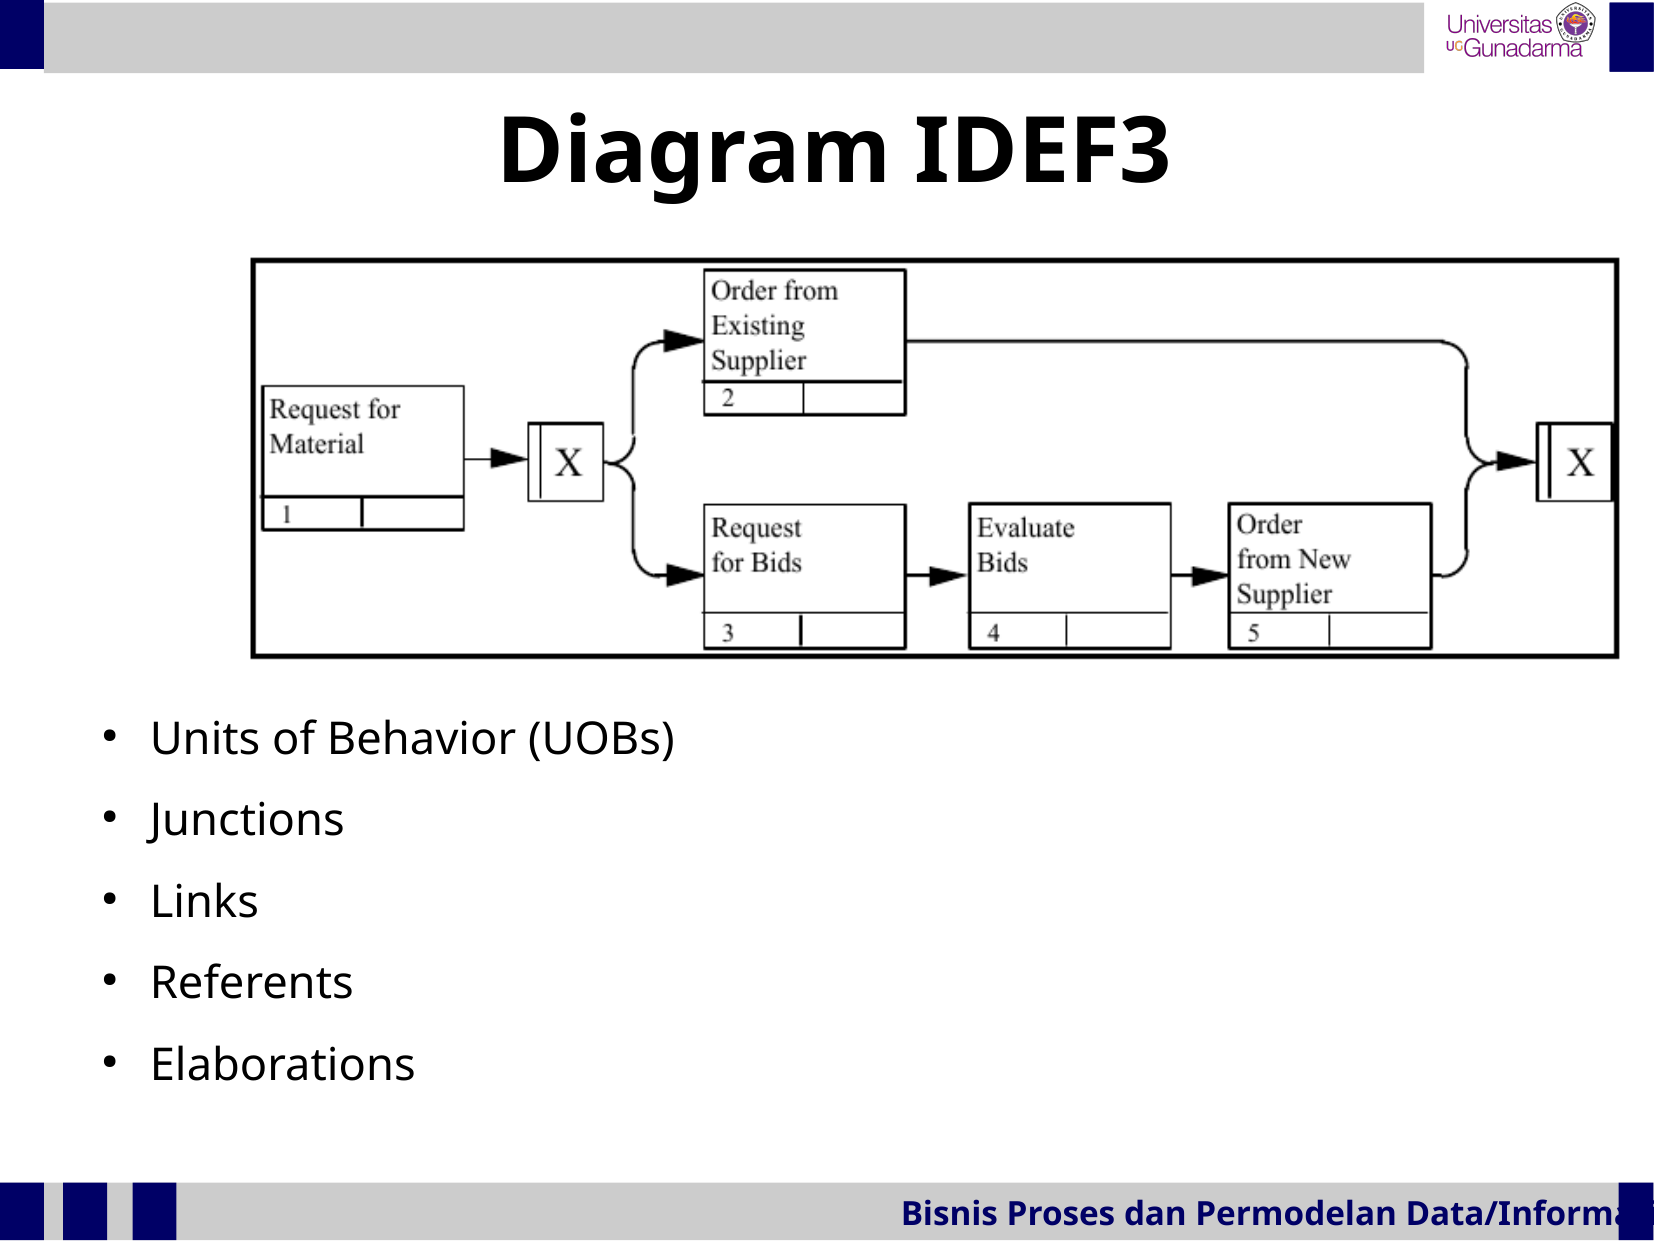

# Diagram IDEF3
 Units of Behavior (UOBs)
 Junctions
 Links
 Referents
 Elaborations